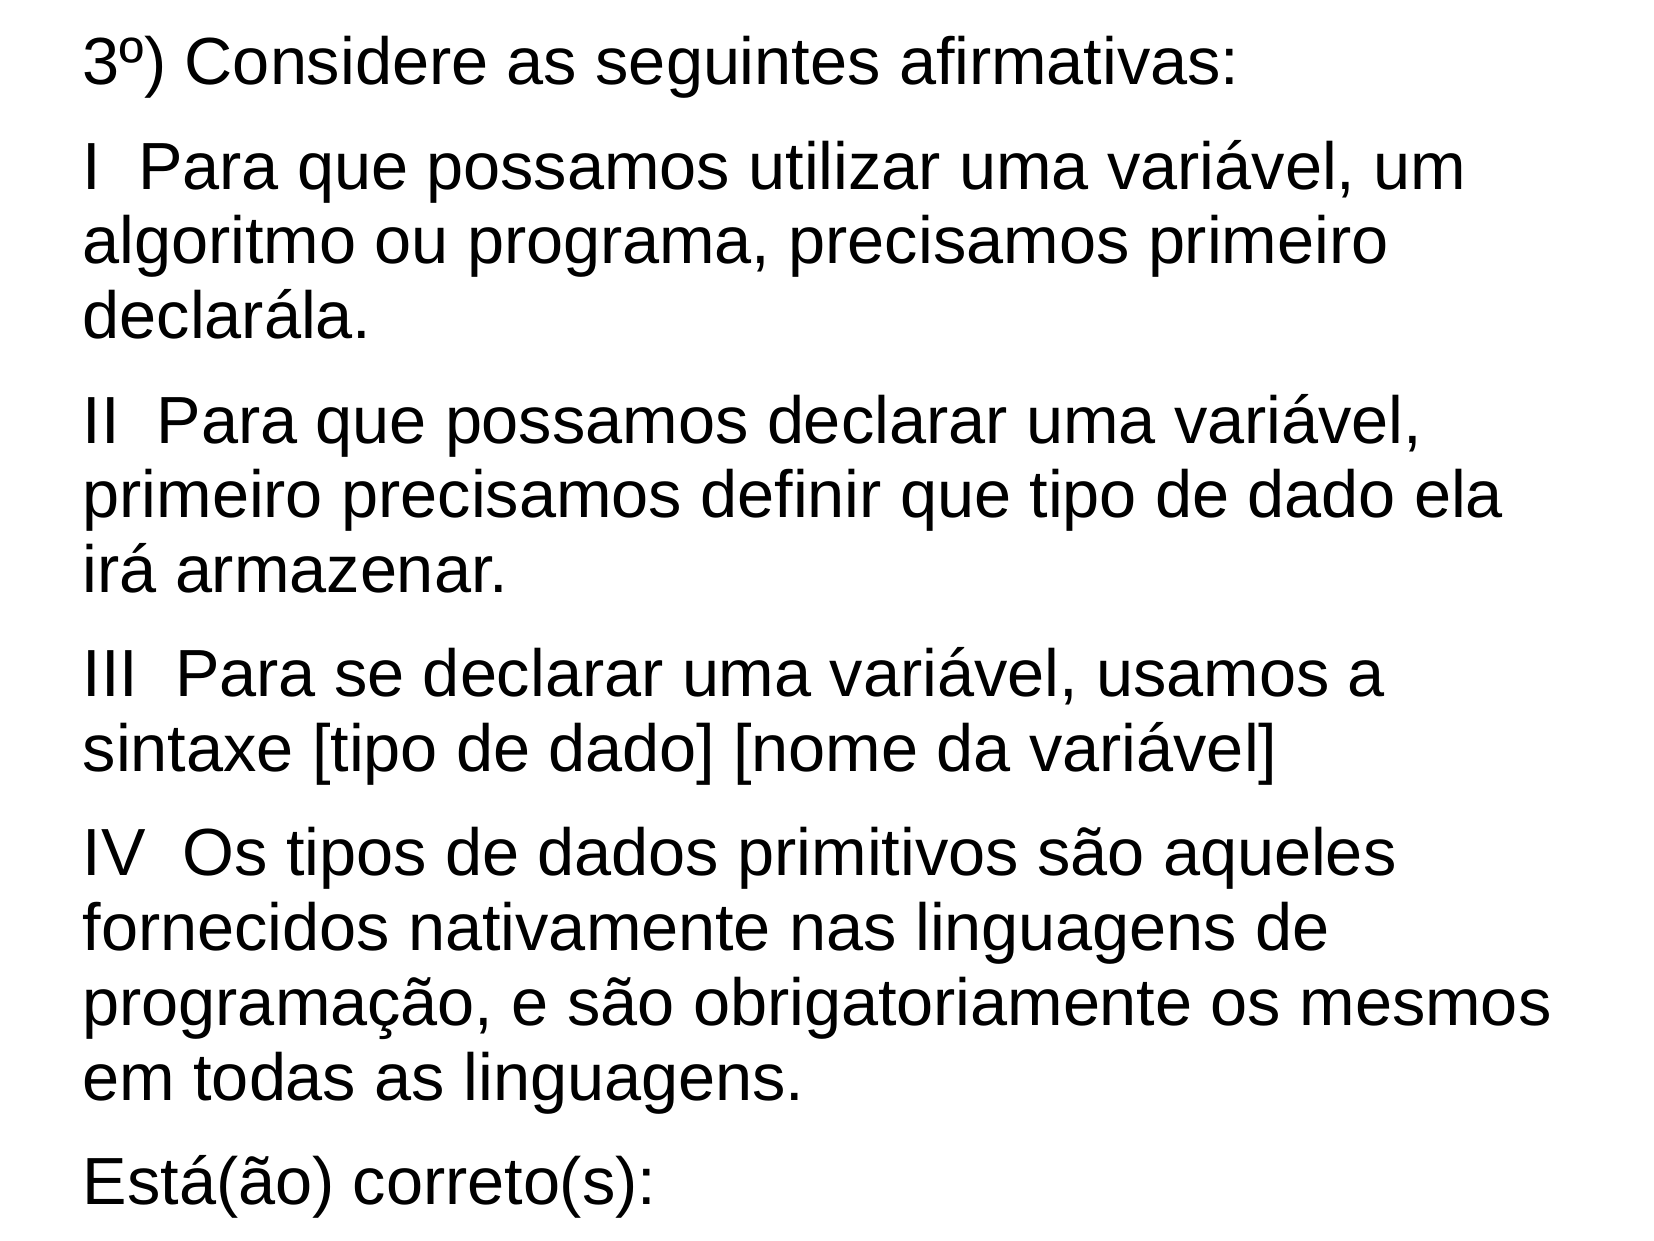

# 3º) Considere as seguintes afirmativas:
I ­ Para que possamos utilizar uma variável, um algoritmo ou programa, precisamos primeiro declará­la.
II ­ Para que possamos declarar uma variável, primeiro precisamos definir que tipo de dado ela irá armazenar.
III ­ Para se declarar uma variável, usamos a sintaxe [tipo de dado] [nome da variável]
IV ­ Os tipos de dados primitivos são aqueles fornecidos nativamente nas linguagens de programação, e são obrigatoriamente os mesmos em todas as linguagens.
Está(ão) correto(s):